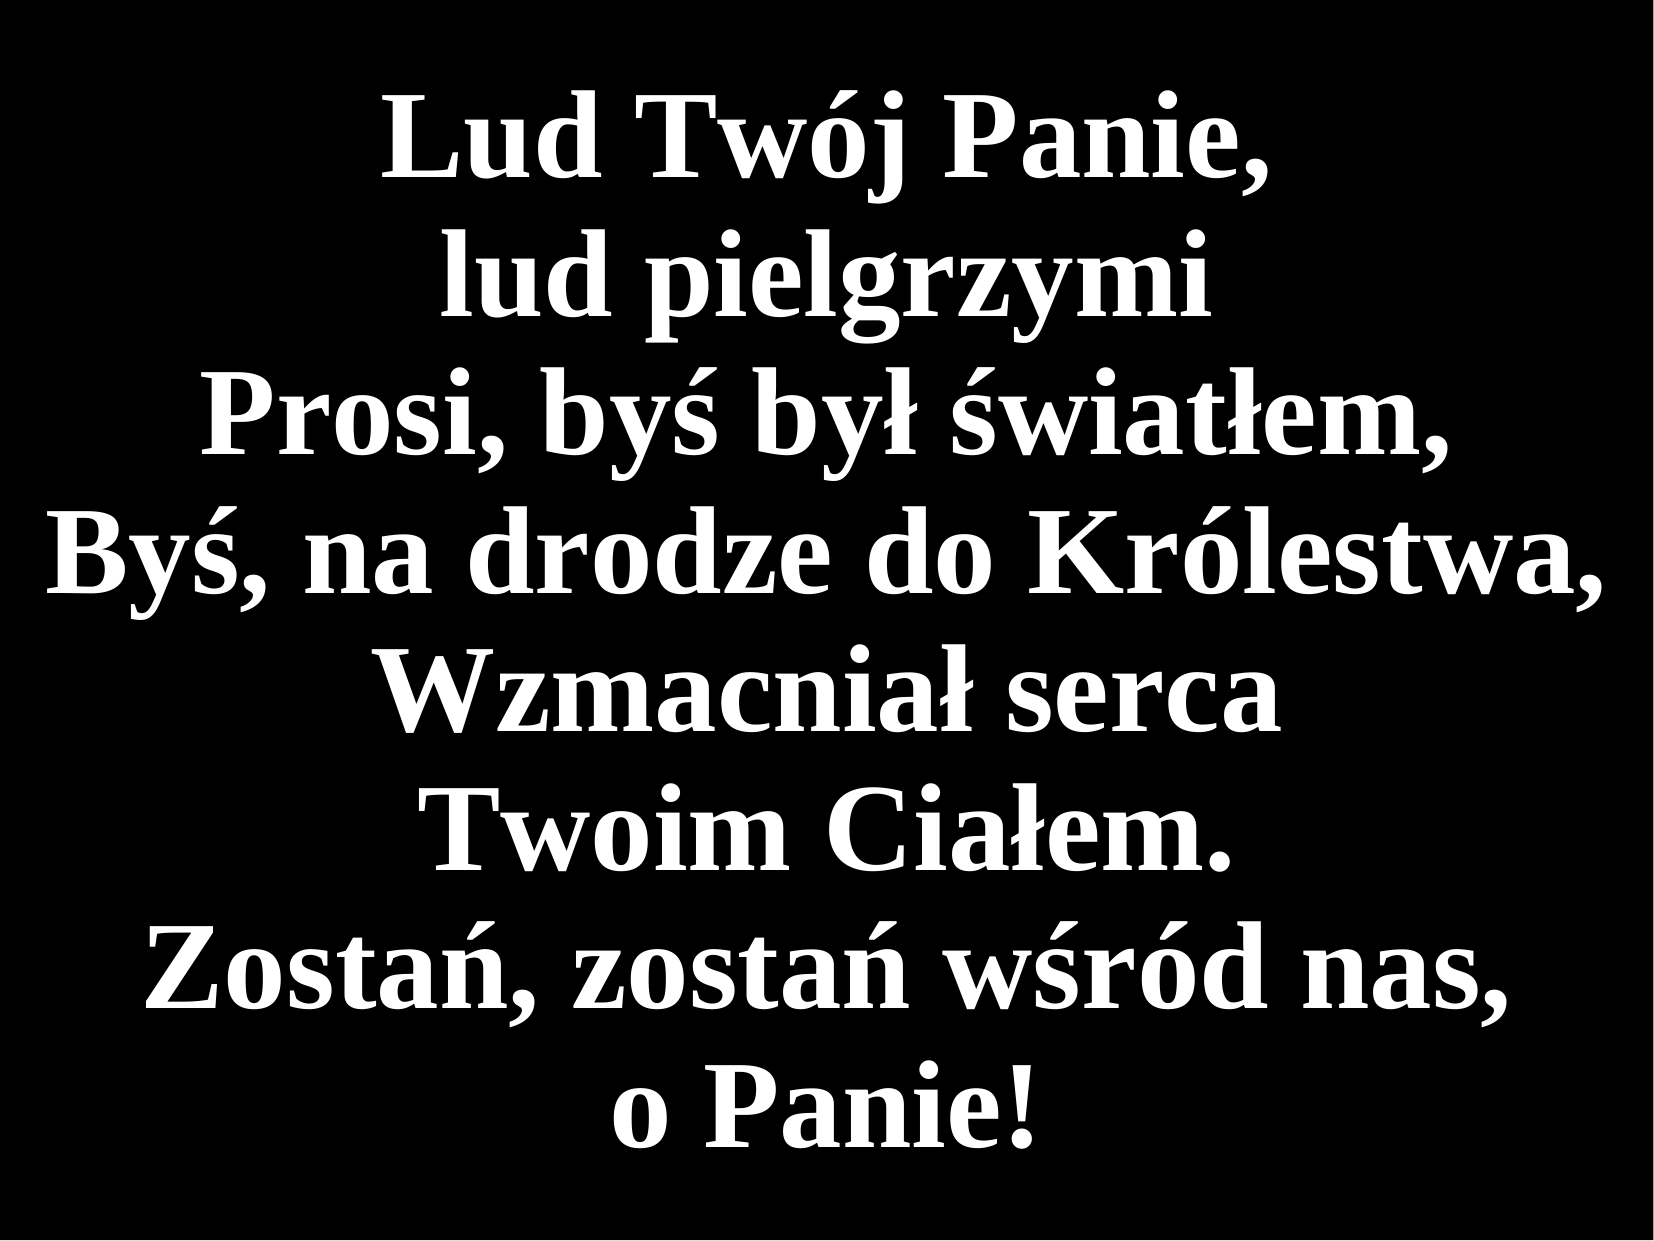

# Lud Twój Panie, lud pielgrzymi Prosi, byś był światłem, Byś, na drodze do Królestwa, Wzmacniał serca Twoim Ciałem. Zostań, zostań wśród nas, o Panie!